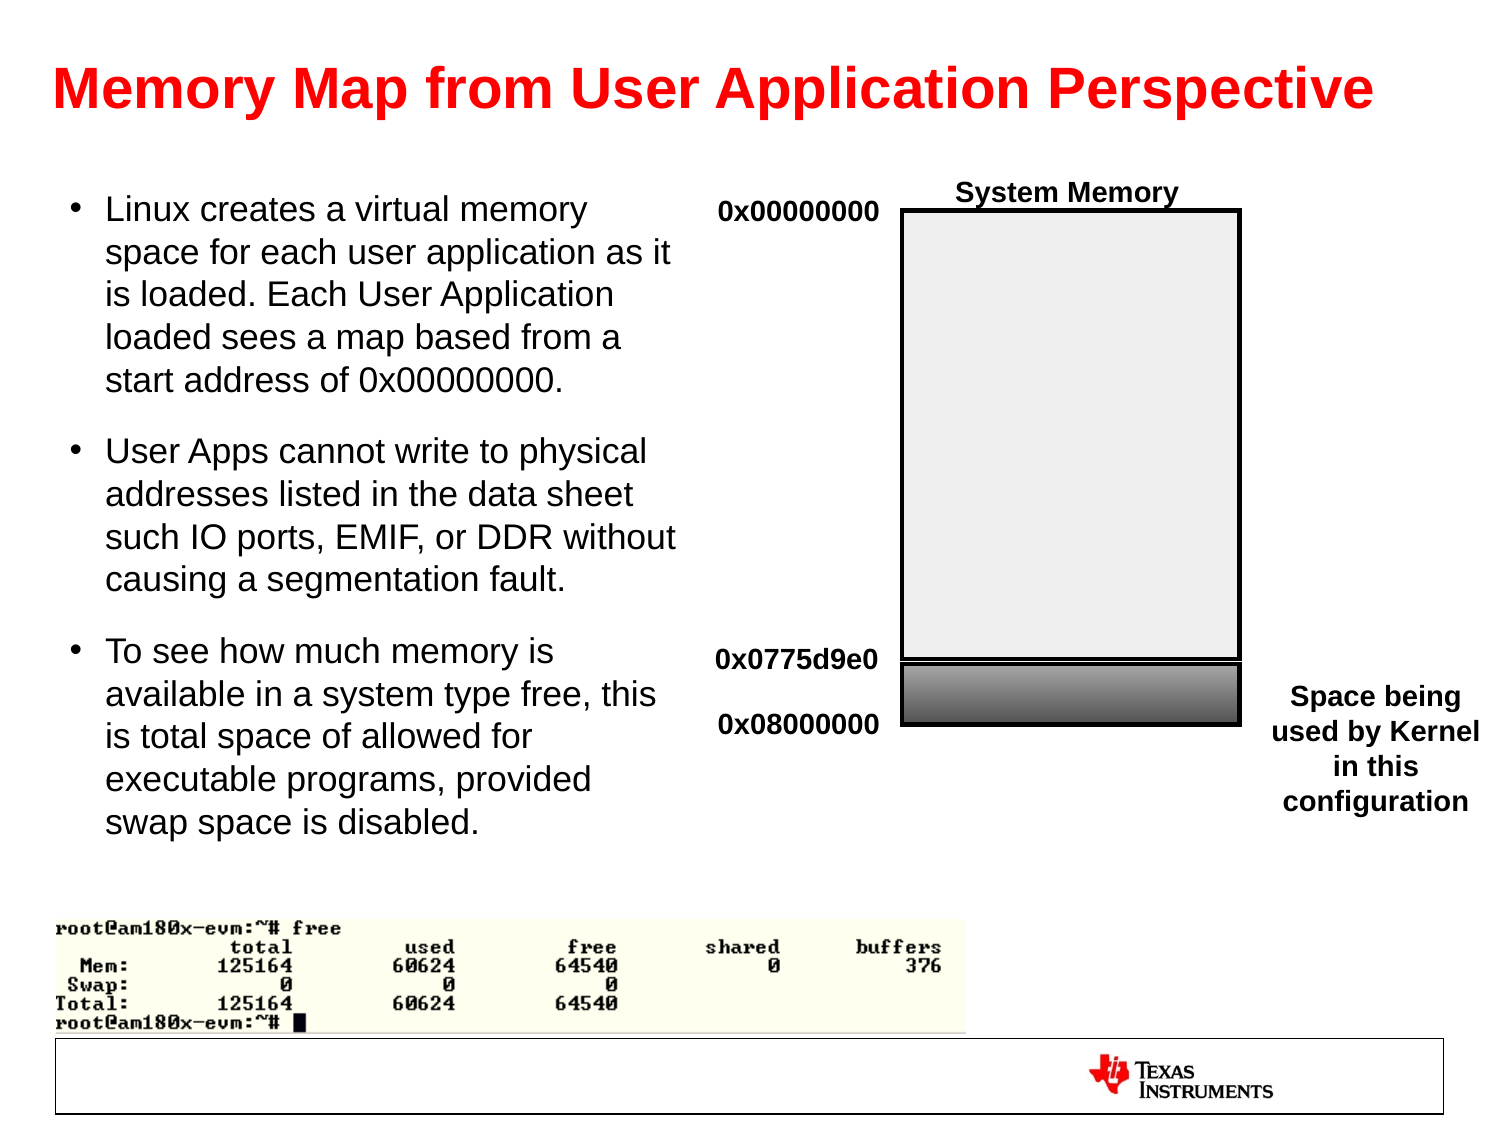

# Memory Map from User Application Perspective
System Memory
Linux creates a virtual memory space for each user application as it is loaded. Each User Application loaded sees a map based from a start address of 0x00000000.
User Apps cannot write to physical addresses listed in the data sheet such IO ports, EMIF, or DDR without causing a segmentation fault.
To see how much memory is available in a system type free, this is total space of allowed for executable programs, provided swap space is disabled.
0x00000000
0x0775d9e0
Space being used by Kernel in this configuration
0x08000000